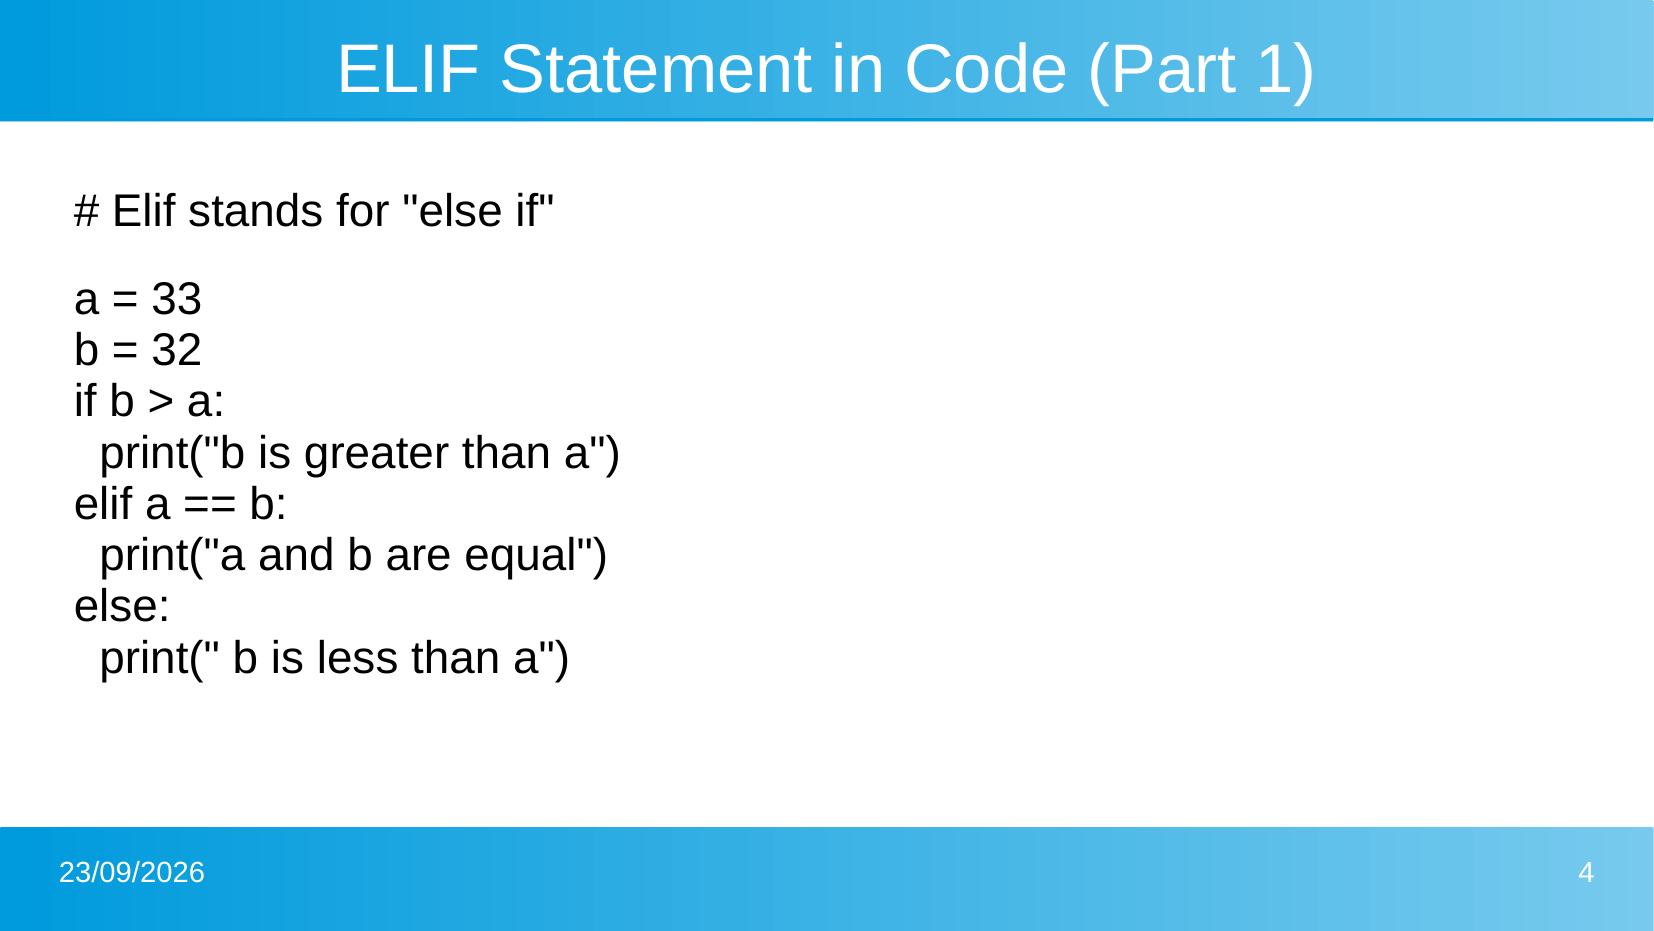

# ELIF Statement in Code (Part 1)
# Elif stands for "else if"
a = 33
b = 32
if b > a:
 print("b is greater than a")
elif a == b:
 print("a and b are equal")
else:
 print(" b is less than a")
4